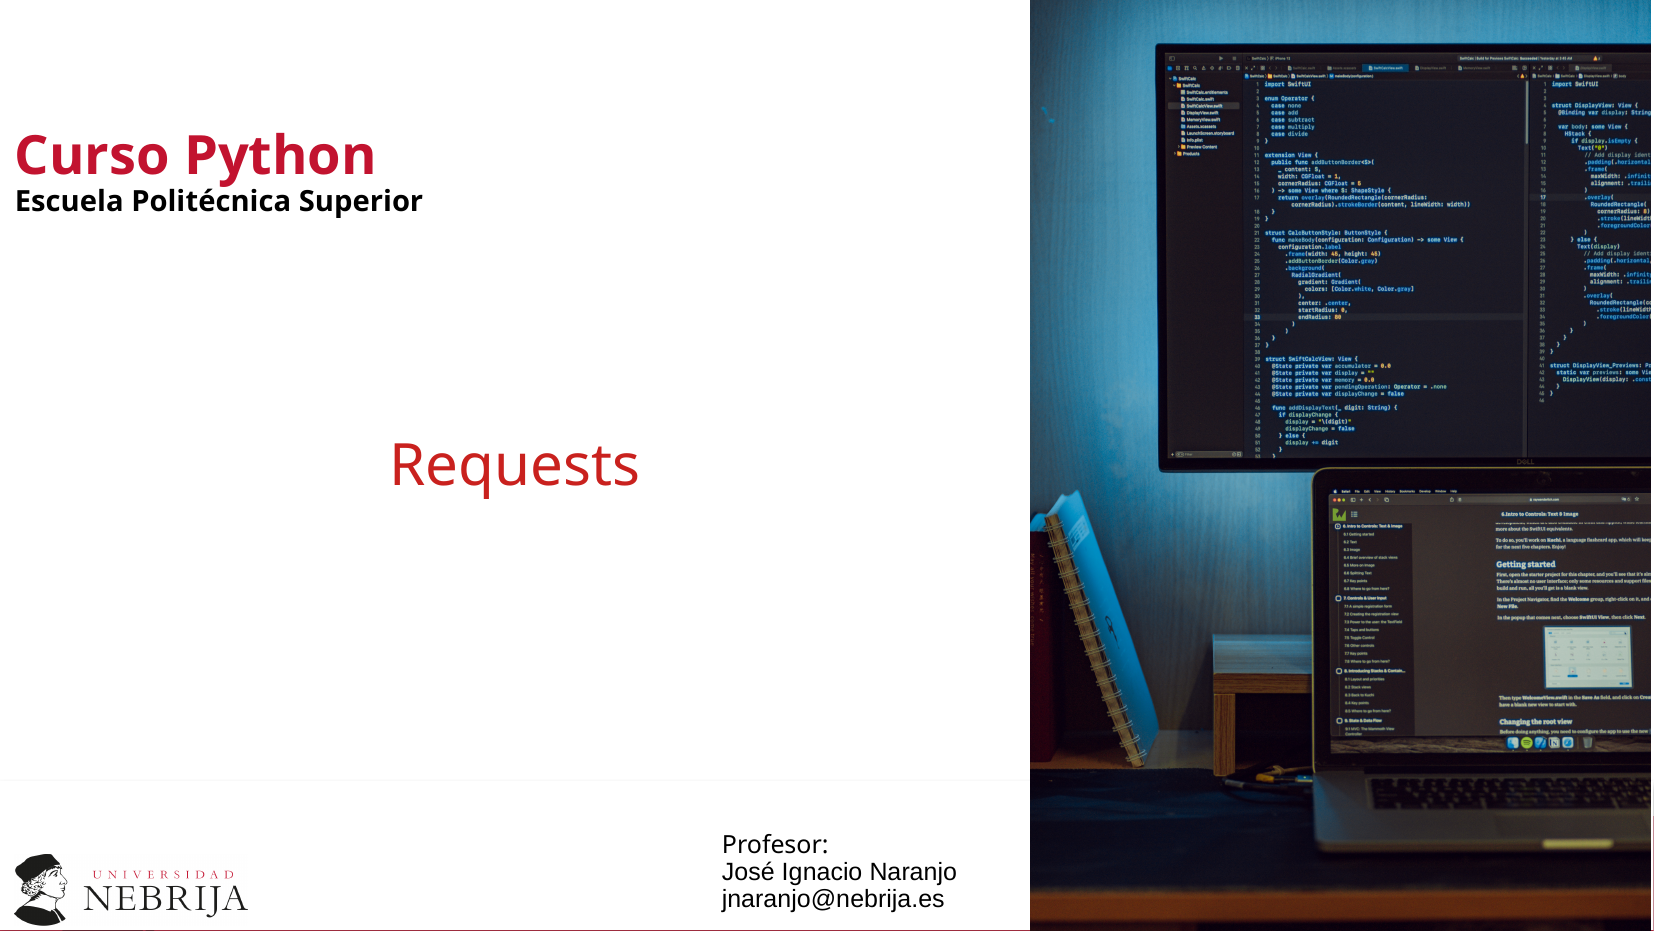

Curso Python
Escuela Politécnica Superior
Requests
Profesor:
José Ignacio Naranjo
jnaranjo@nebrija.es